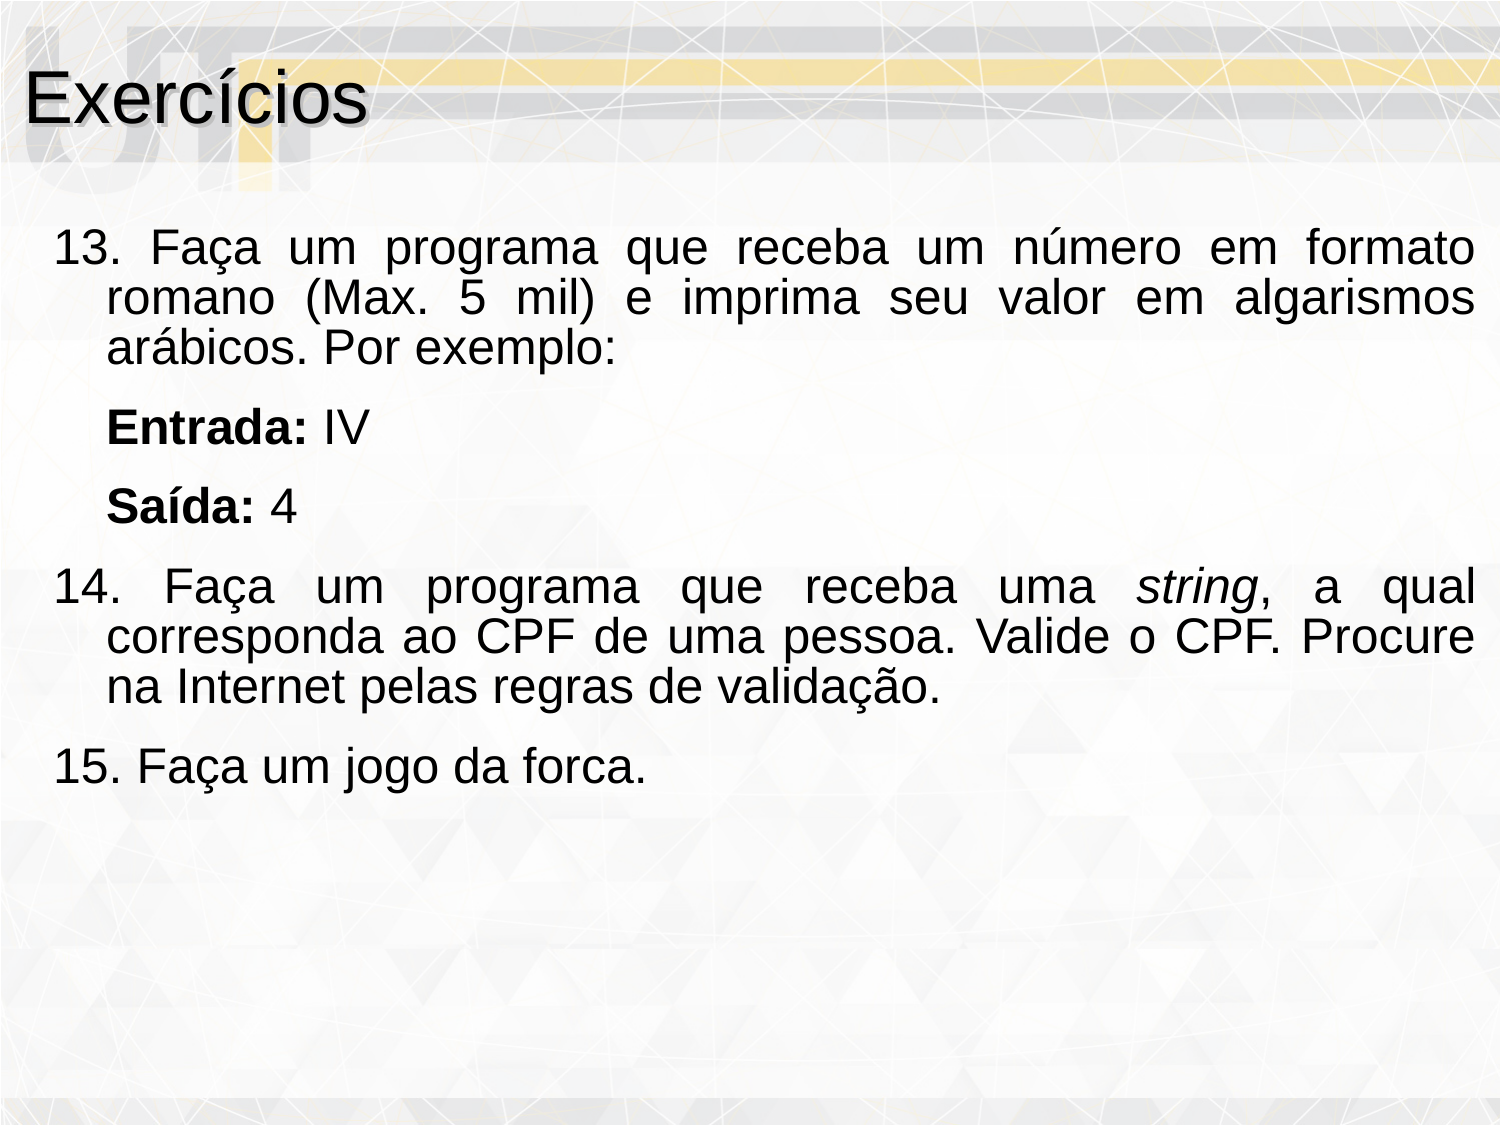

# Exercícios
 Faça um programa que receba um número em formato romano (Max. 5 mil) e imprima seu valor em algarismos arábicos. Por exemplo:
Entrada: IV
Saída: 4
 Faça um programa que receba uma string, a qual corresponda ao CPF de uma pessoa. Valide o CPF. Procure na Internet pelas regras de validação.
 Faça um jogo da forca.